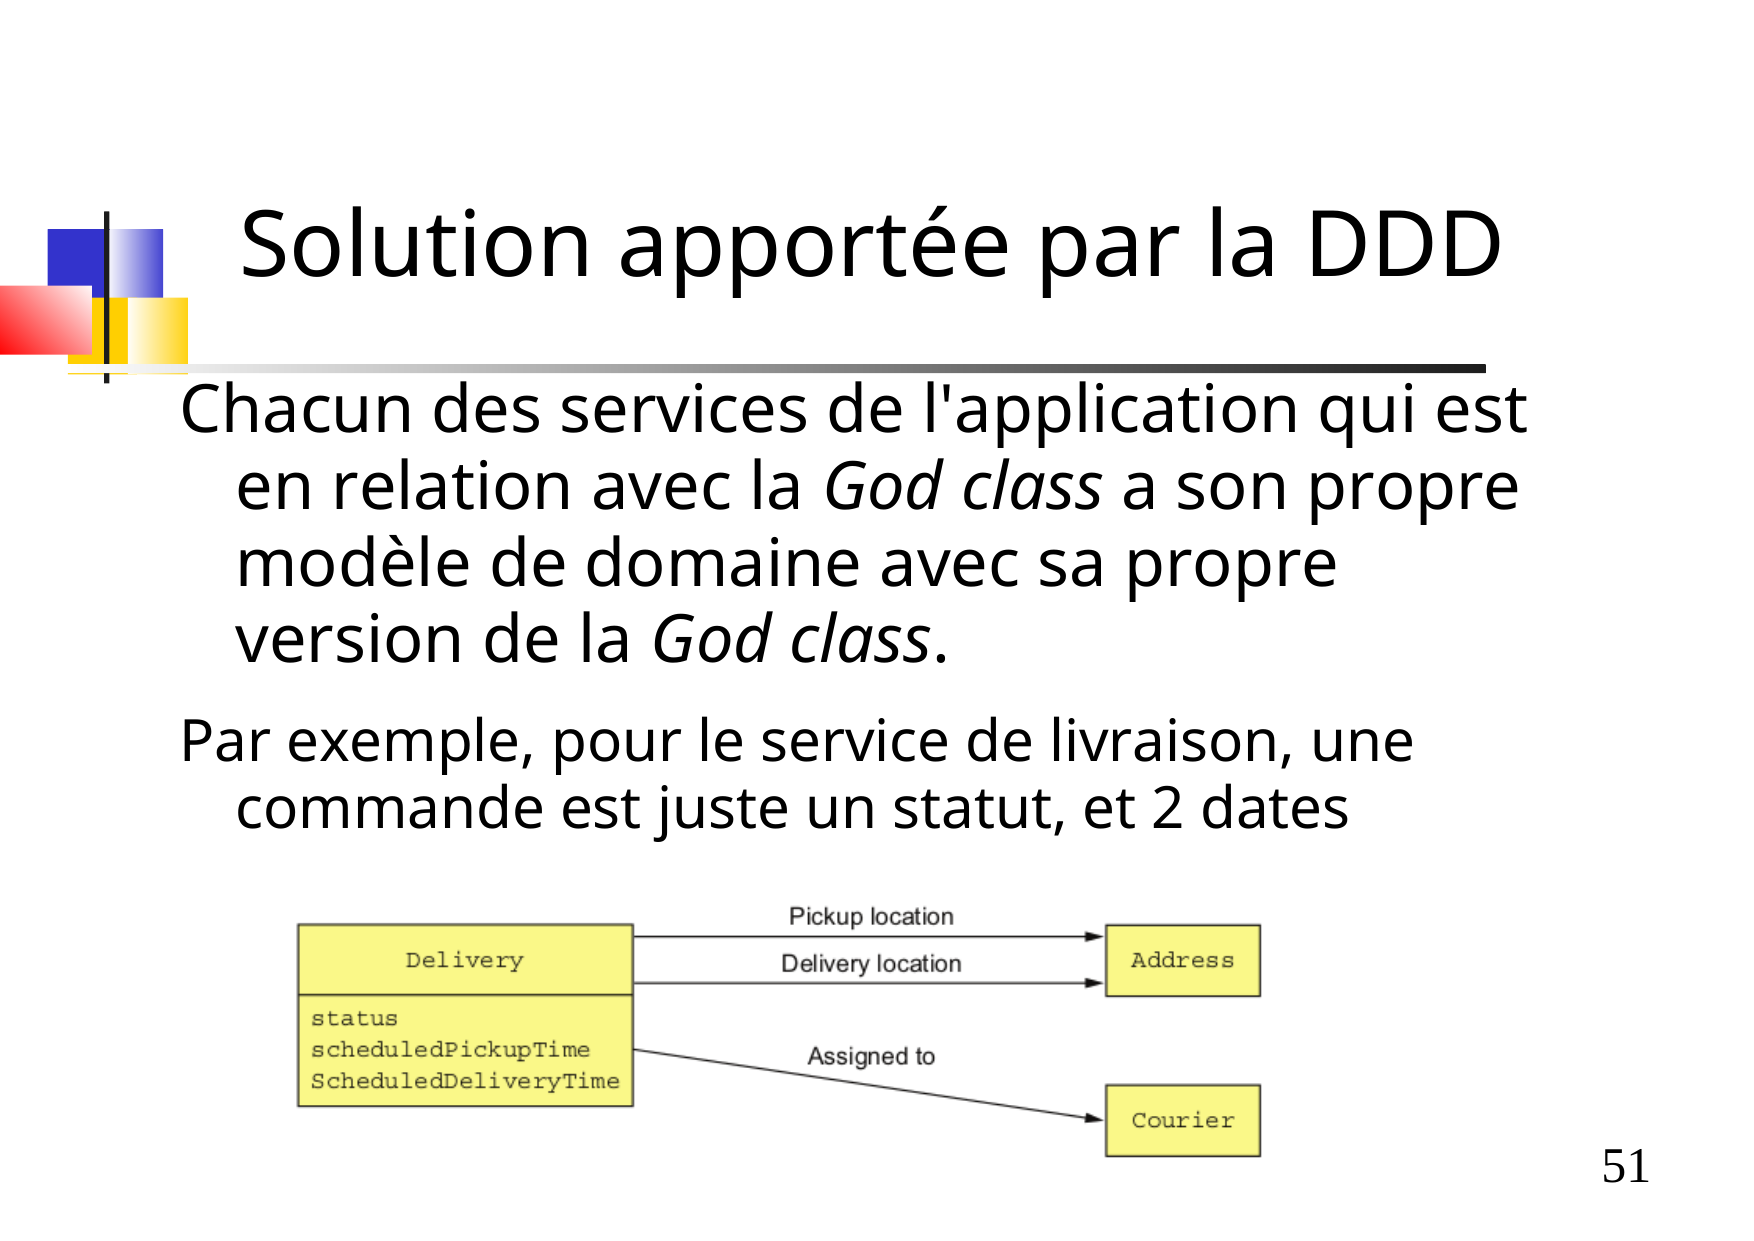

# Solution apportée par la DDD
Chacun des services de l'application qui est en relation avec la God class a son propre modèle de domaine avec sa propre version de la God class.
Par exemple, pour le service de livraison, une commande est juste un statut, et 2 dates